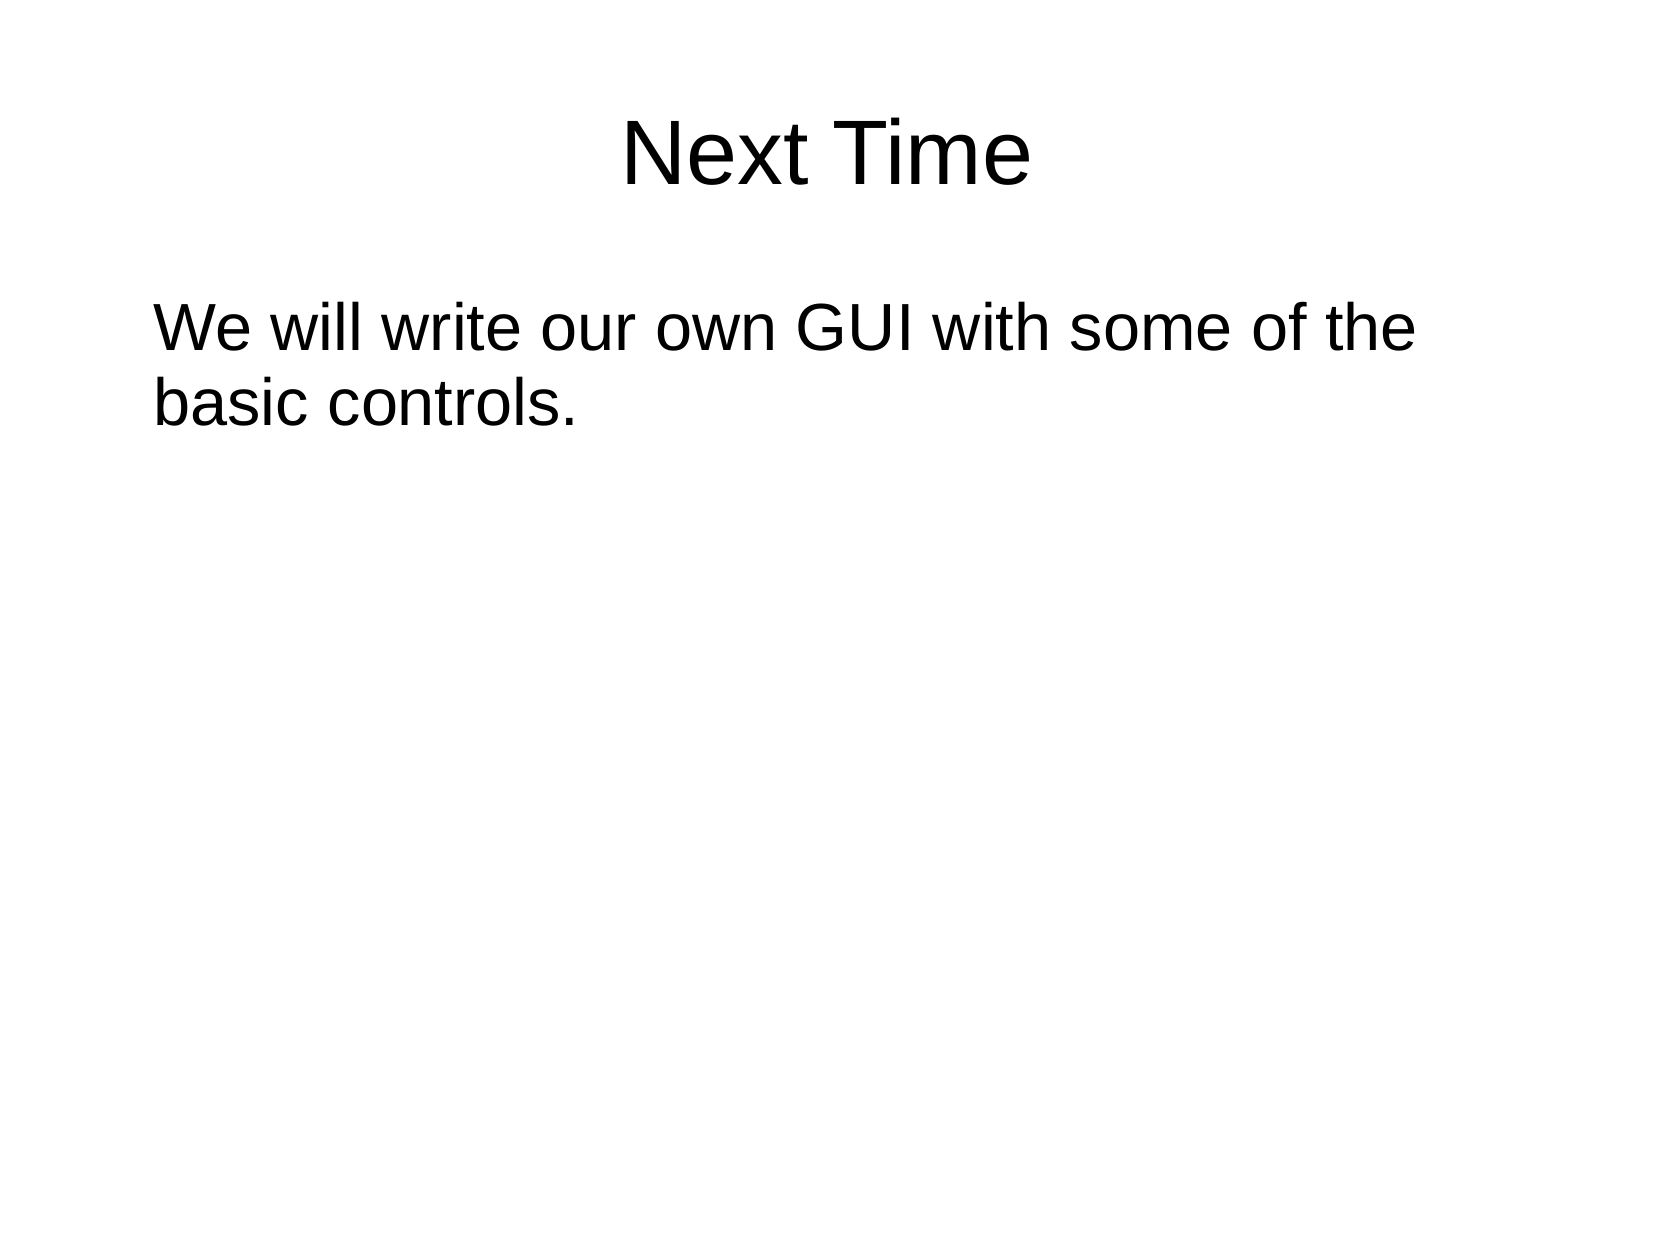

# Next Time
We will write our own GUI with some of the basic controls.